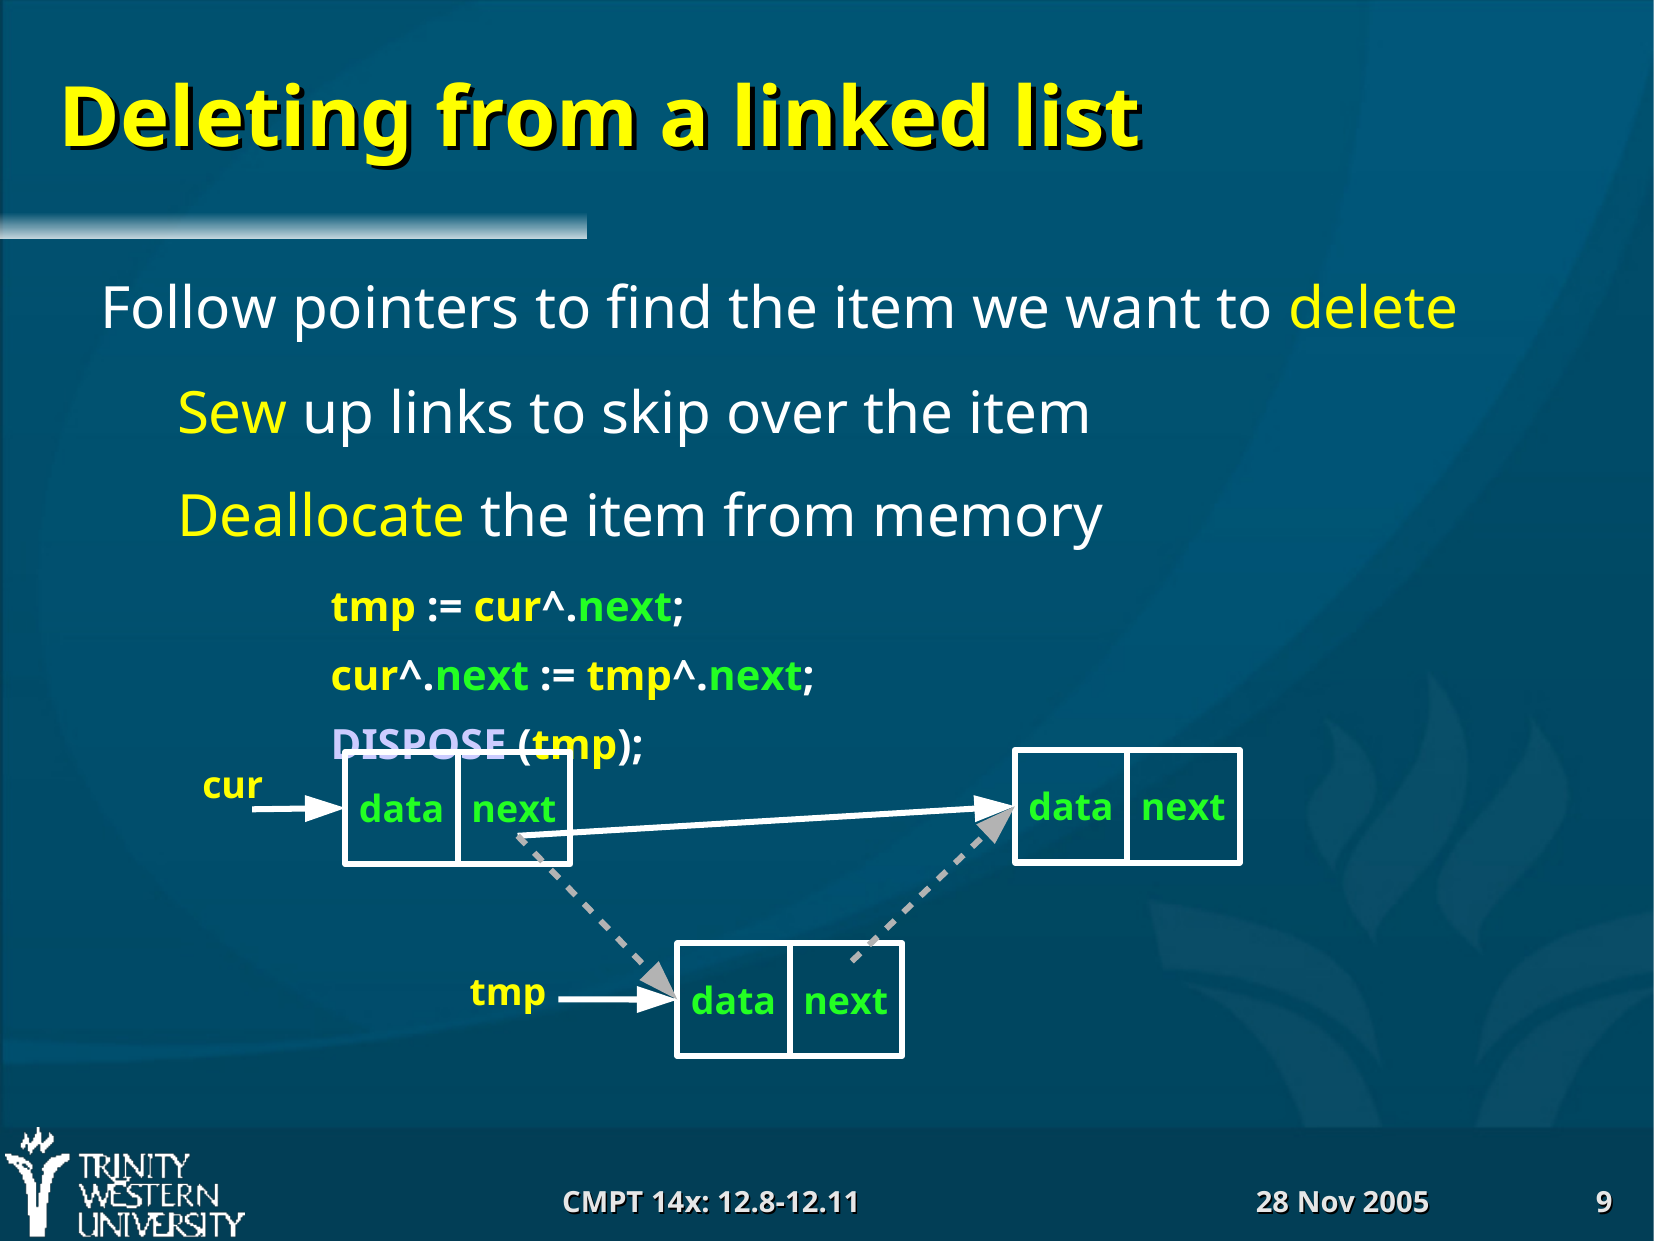

# Deleting from a linked list
Follow pointers to find the item we want to delete
Sew up links to skip over the item
Deallocate the item from memory
tmp := cur^.next;
cur^.next := tmp^.next;
DISPOSE (tmp);
data
next
cur
data
next
data
next
tmp
CMPT 14x: 12.8-12.11
28 Nov 2005
9